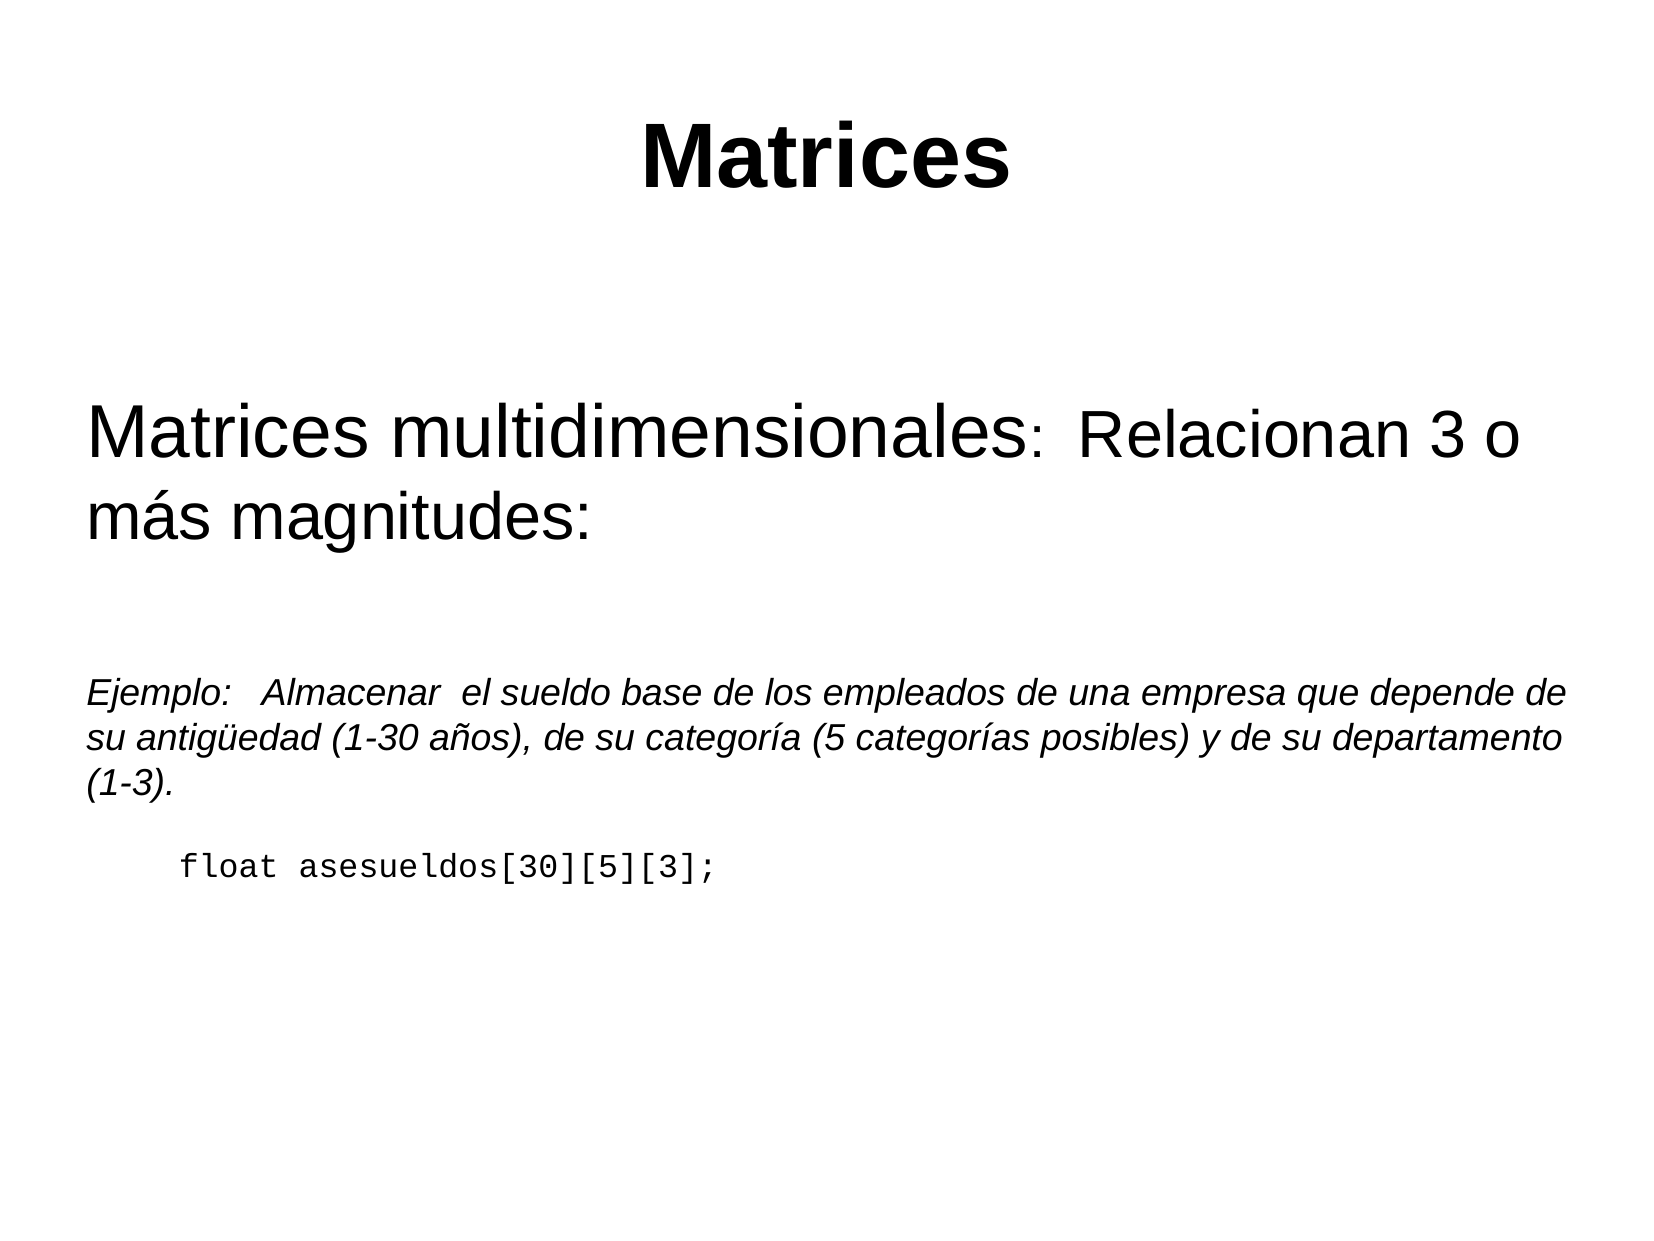

Matrices
Matrices multidimensionales: Relacionan 3 o más magnitudes:
Ejemplo: Almacenar el sueldo base de los empleados de una empresa que depende de su antigüedad (1-30 años), de su categoría (5 categorías posibles) y de su departamento (1-3).
 float asesueldos[30][5][3];